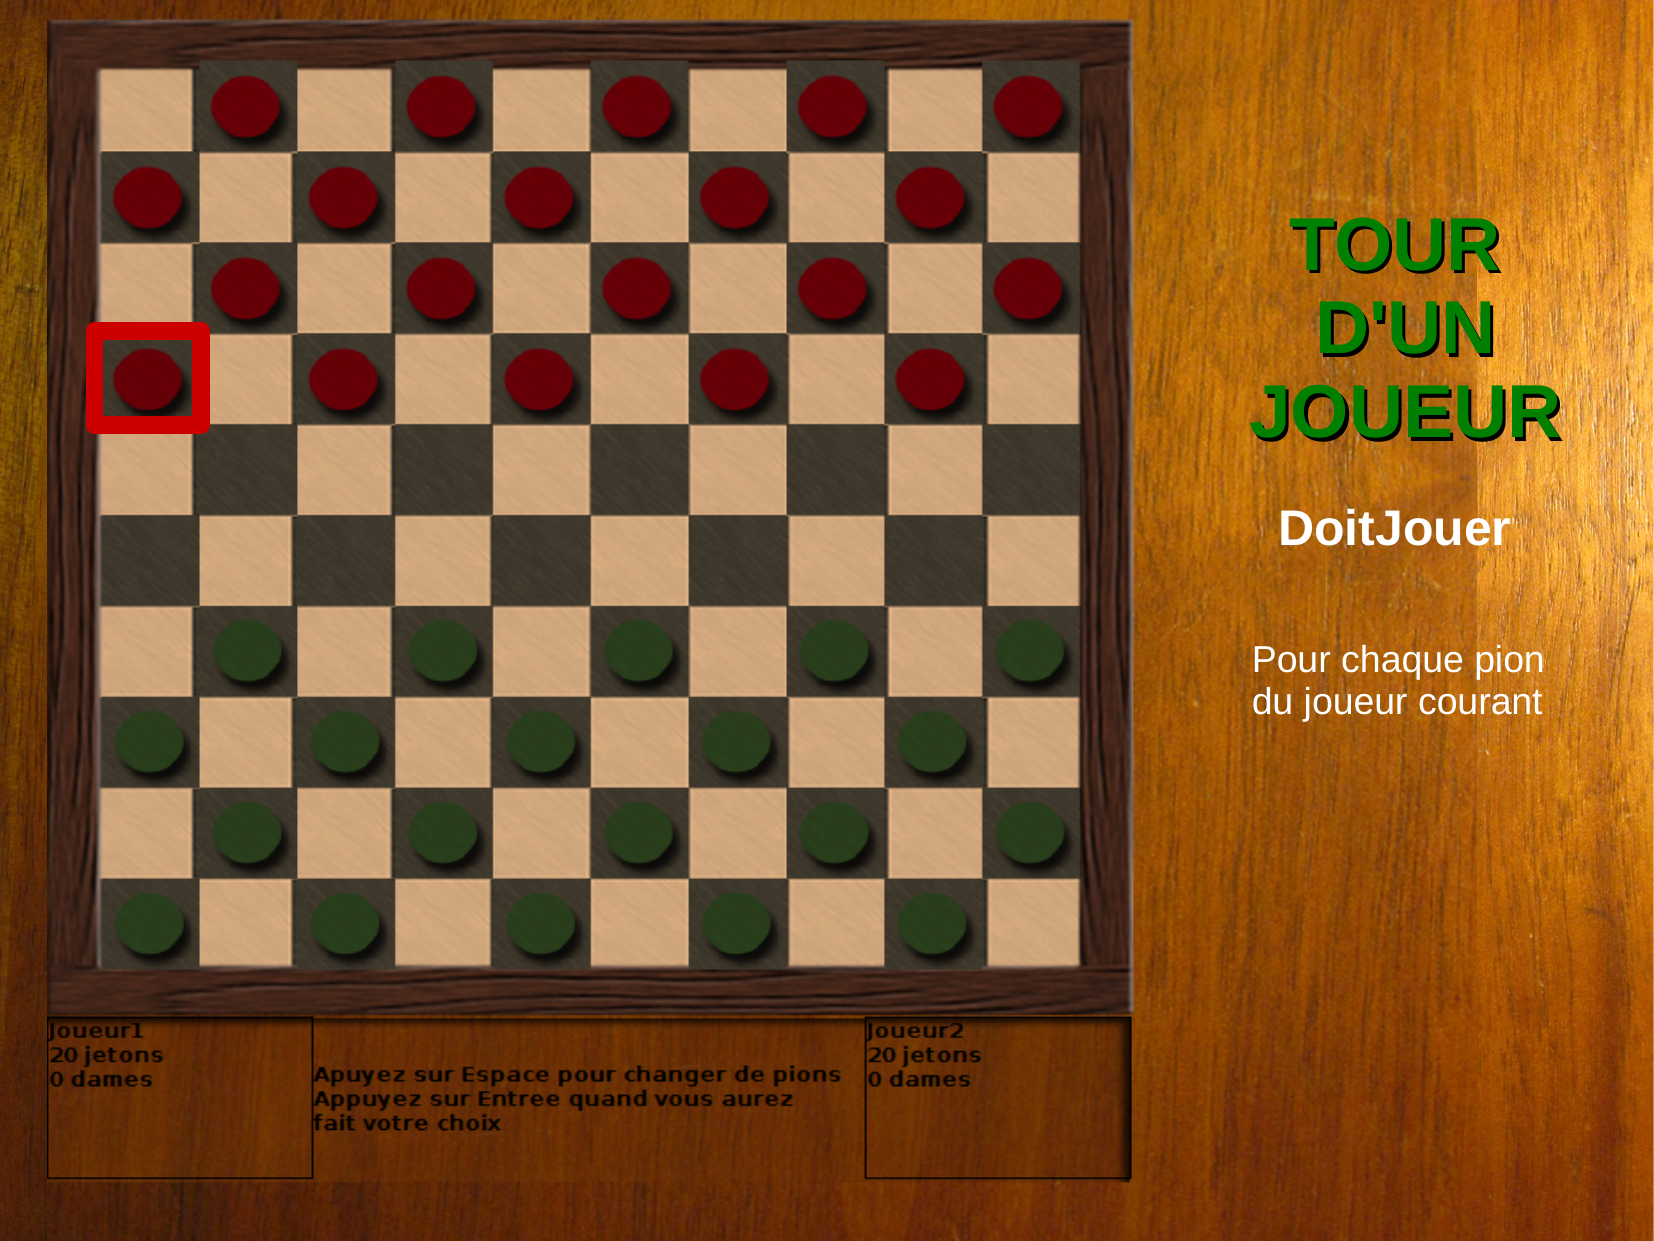

# TOUR D'UN JOUEUR
DoitJouer
Pour chaque pion du joueur courant